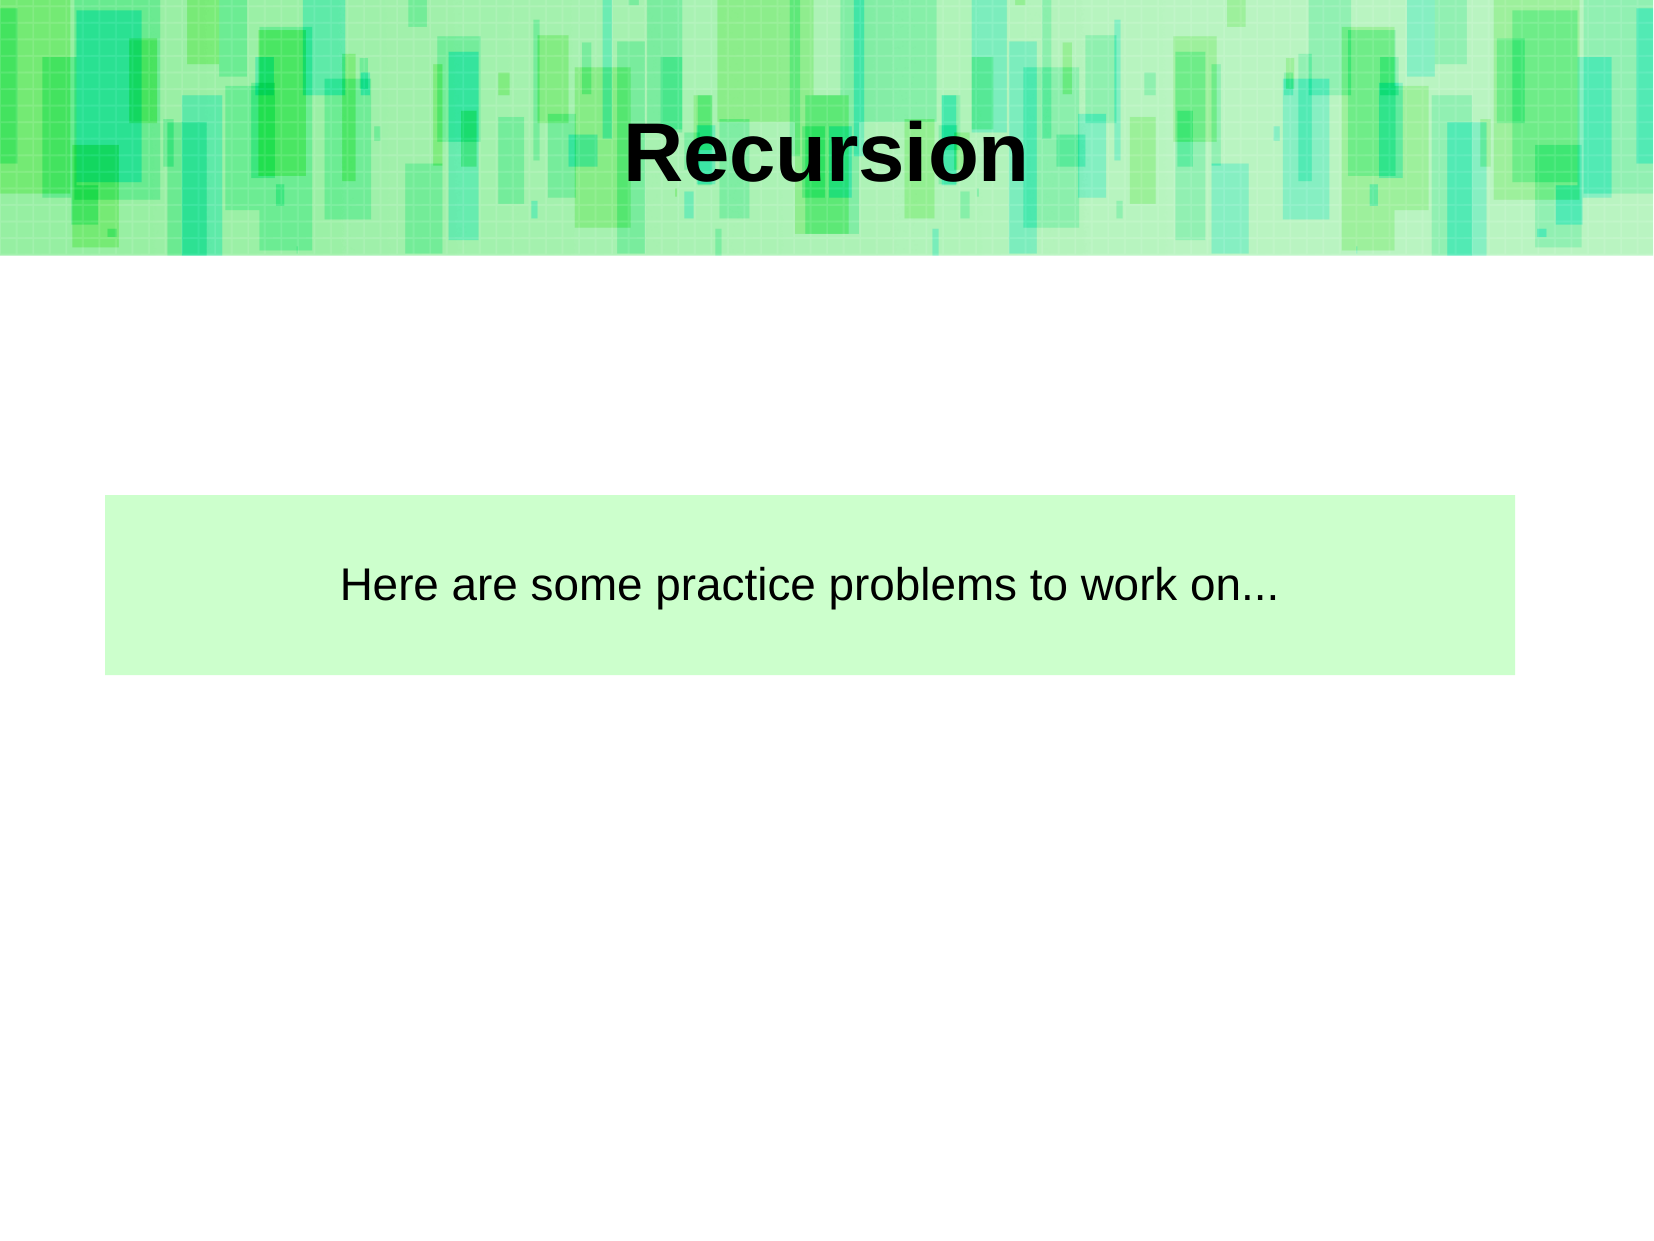

# Recursion
Here are some practice problems to work on...